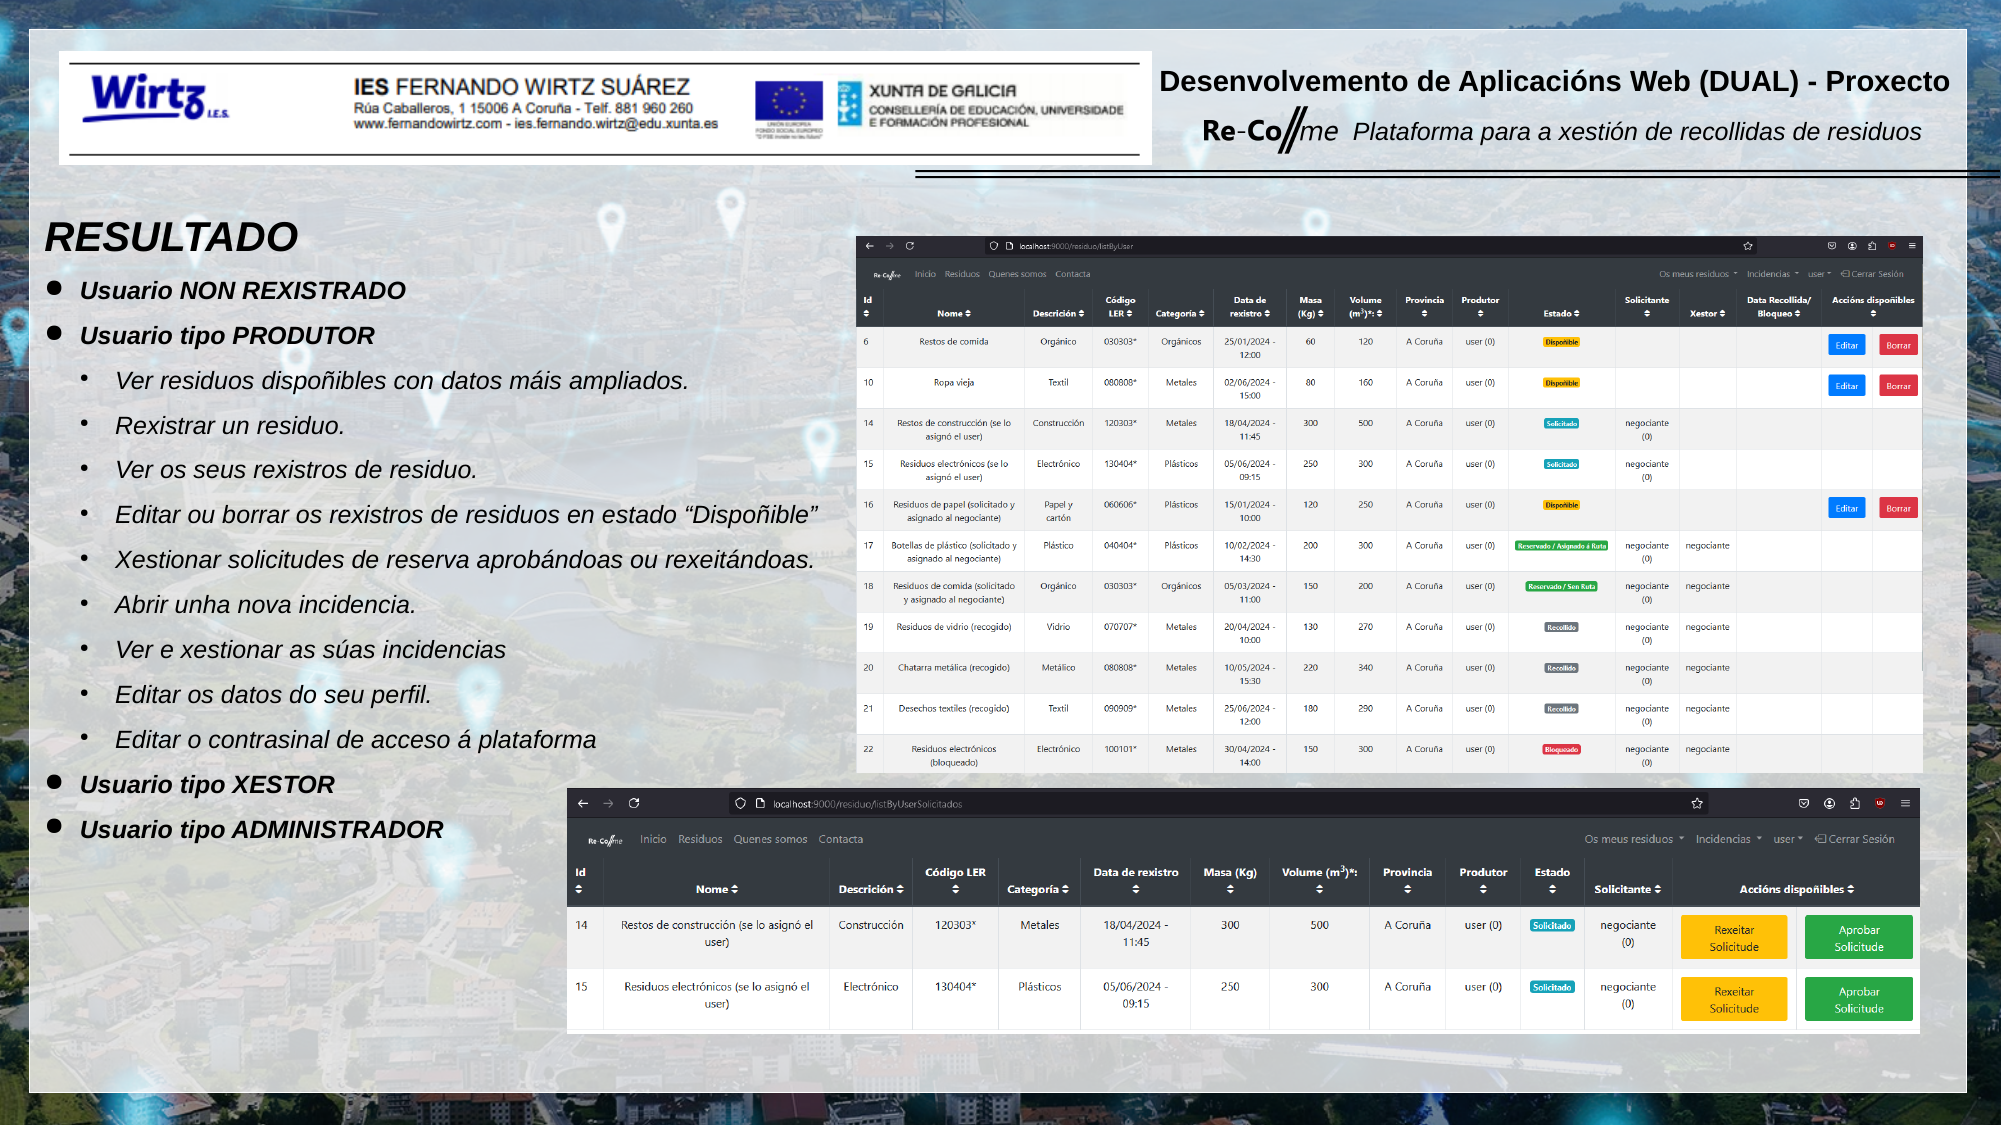

# Desenvolvemento de Aplicacións Web (DUAL) - Proxecto
Plataforma para a xestión de recollidas de residuos
RESULTADO
Usuario NON REXISTRADO
Usuario tipo PRODUTOR
Ver residuos dispoñibles con datos máis ampliados.
Rexistrar un residuo.
Ver os seus rexistros de residuo.
Editar ou borrar os rexistros de residuos en estado “Dispoñible”
Xestionar solicitudes de reserva aprobándoas ou rexeitándoas.
Abrir unha nova incidencia.
Ver e xestionar as súas incidencias
Editar os datos do seu perfil.
Editar o contrasinal de acceso á plataforma
Usuario tipo XESTOR
Usuario tipo ADMINISTRADOR